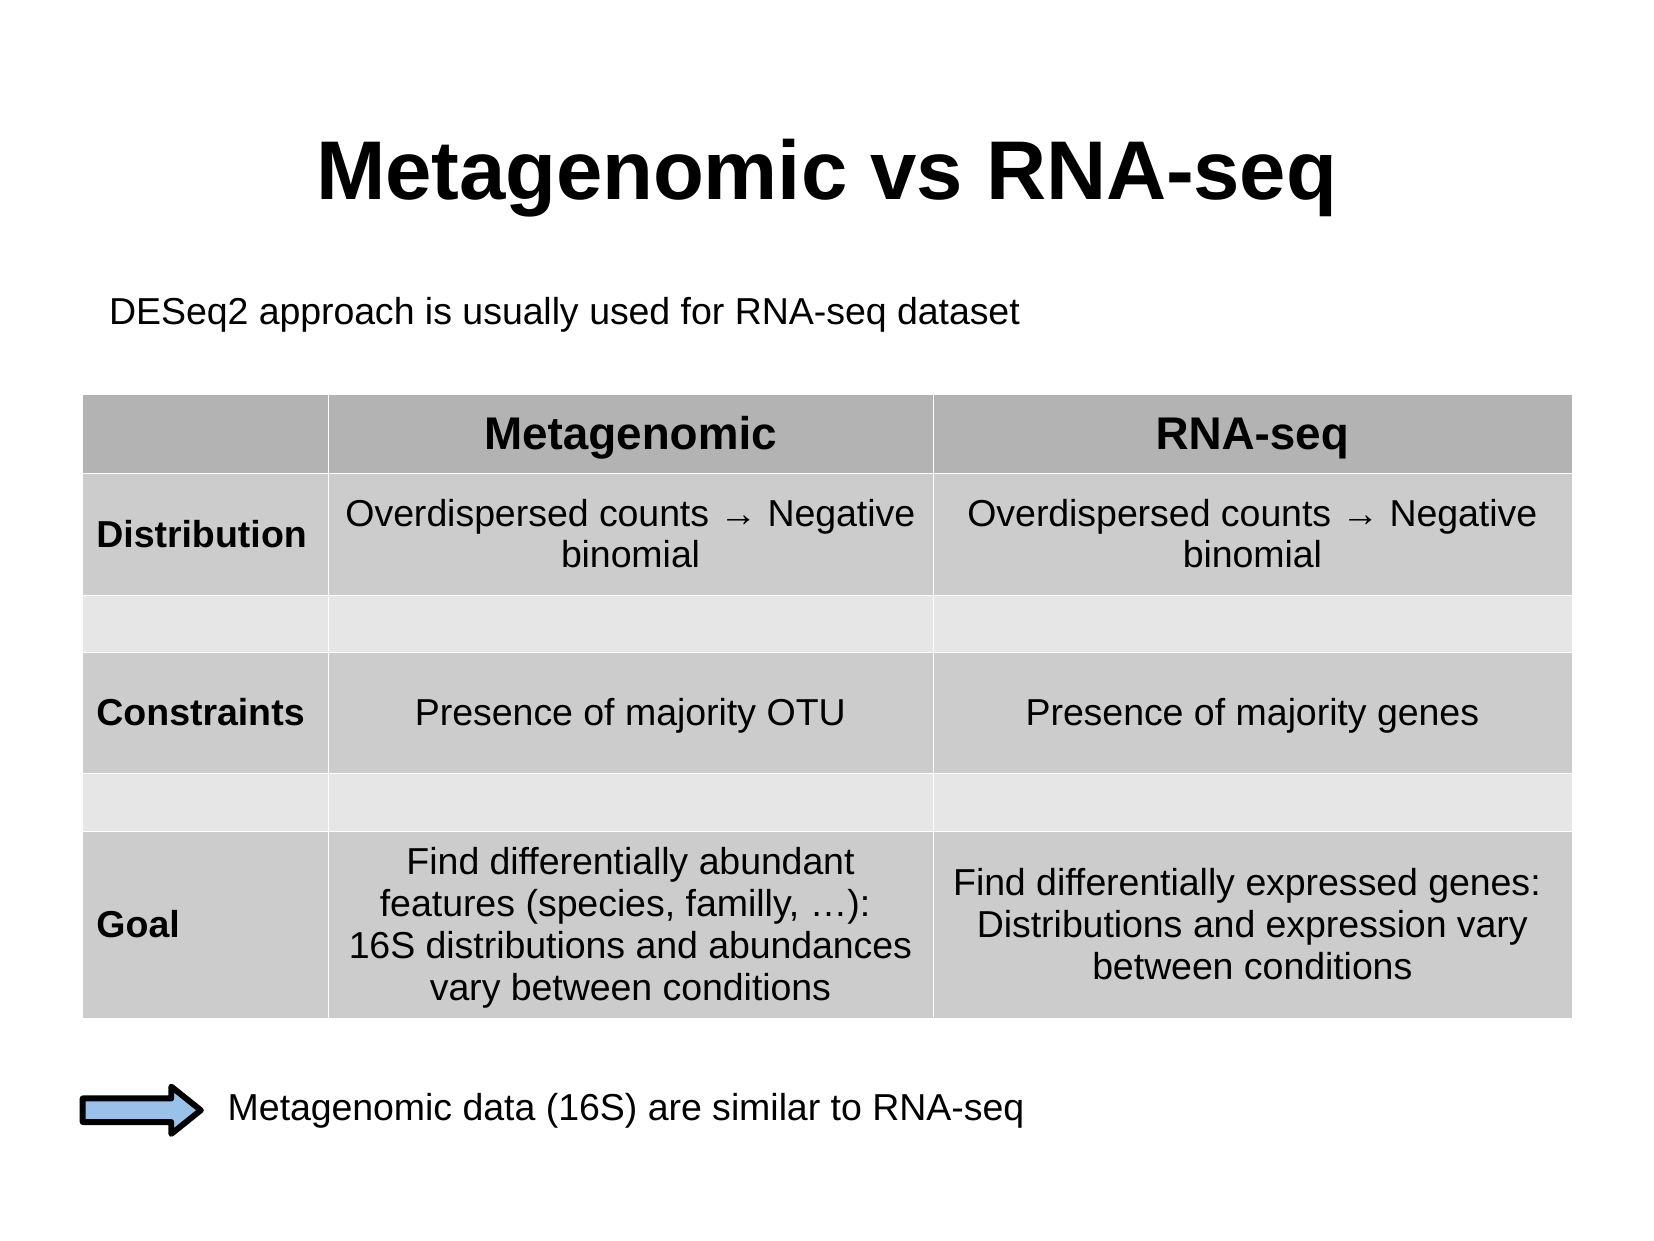

Metagenomic vs RNA-seq
DESeq2 approach is usually used for RNA-seq dataset
| | Metagenomic | RNA-seq |
| --- | --- | --- |
| Distribution | Overdispersed counts → Negative binomial | Overdispersed counts → Negative binomial |
| | | |
| Constraints | Presence of majority OTU | Presence of majority genes |
| | | |
| Goal | Find differentially abundant features (species, familly, …): 16S distributions and abundances vary between conditions | Find differentially expressed genes: Distributions and expression vary between conditions |
Metagenomic data (16S) are similar to RNA-seq